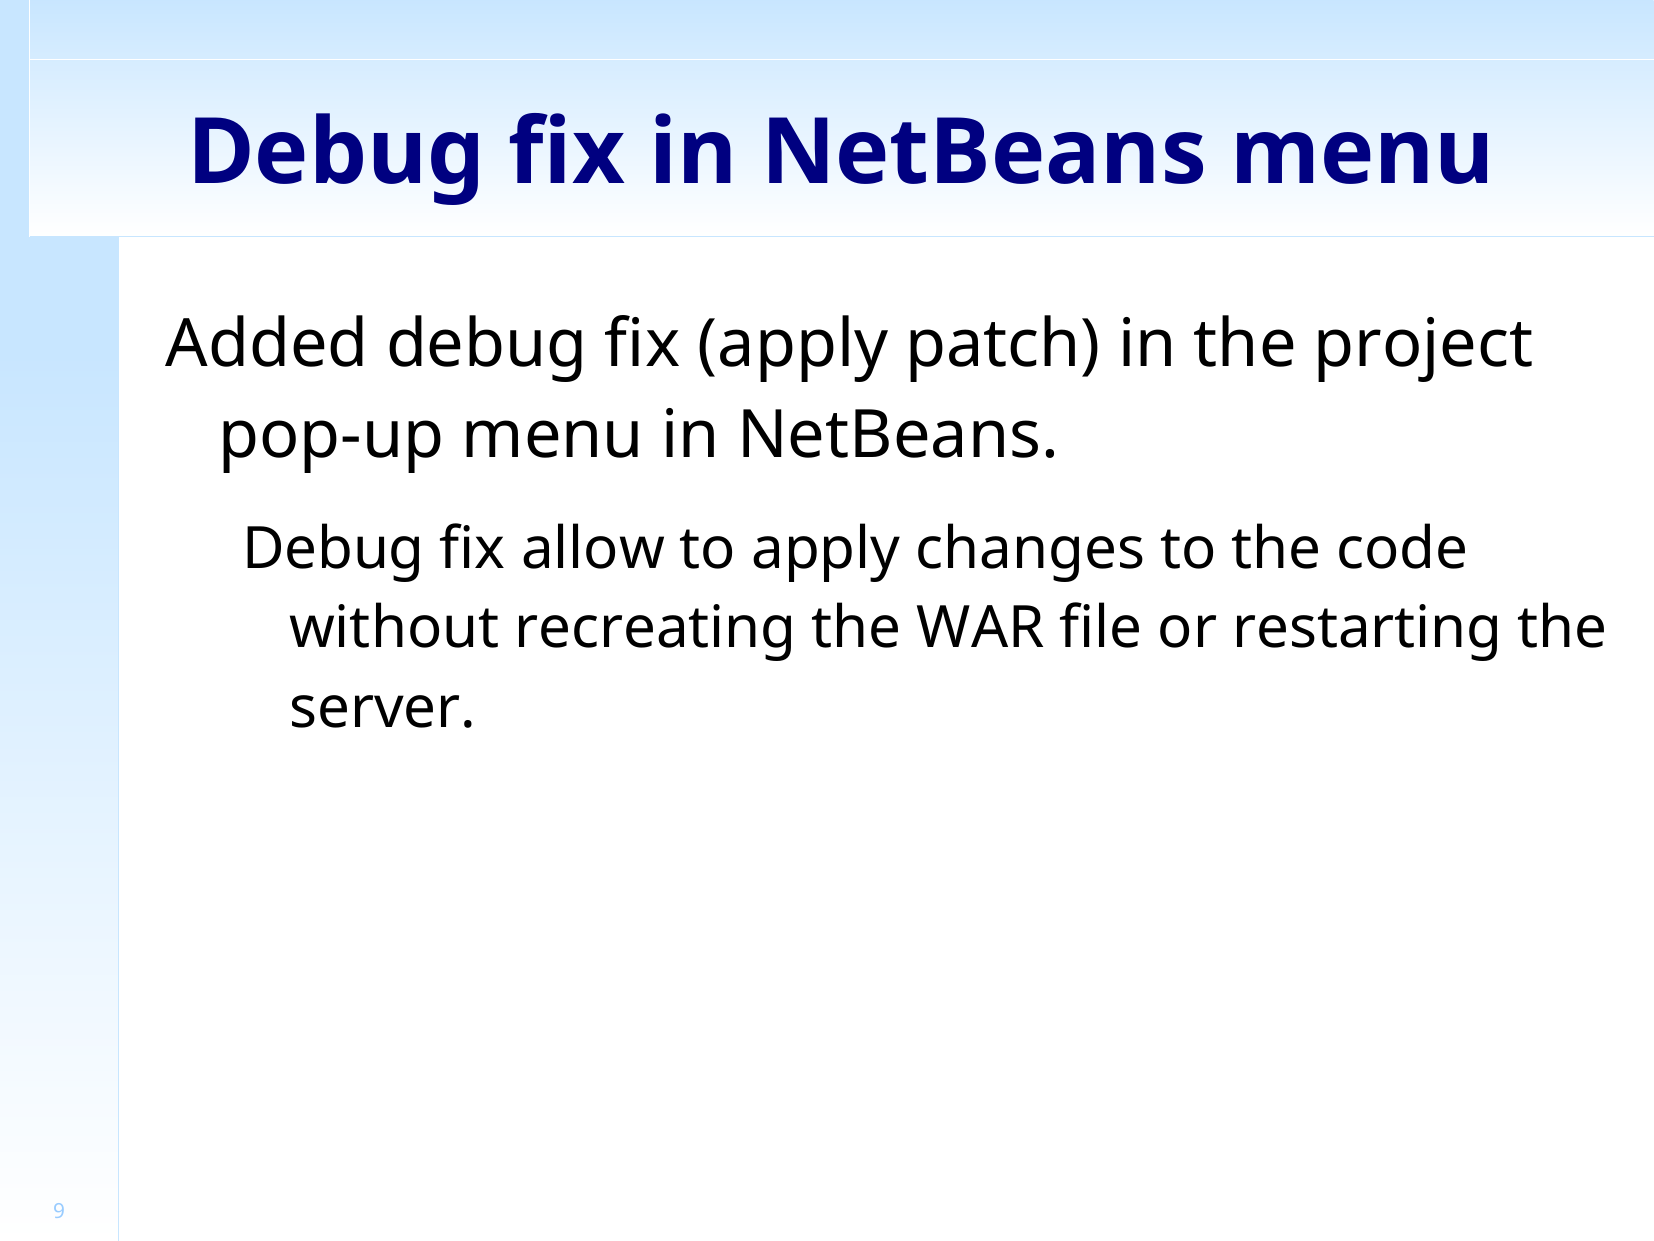

# Debug fix in NetBeans menu
Added debug fix (apply patch) in the project pop-up menu in NetBeans.
Debug fix allow to apply changes to the code without recreating the WAR file or restarting the server.